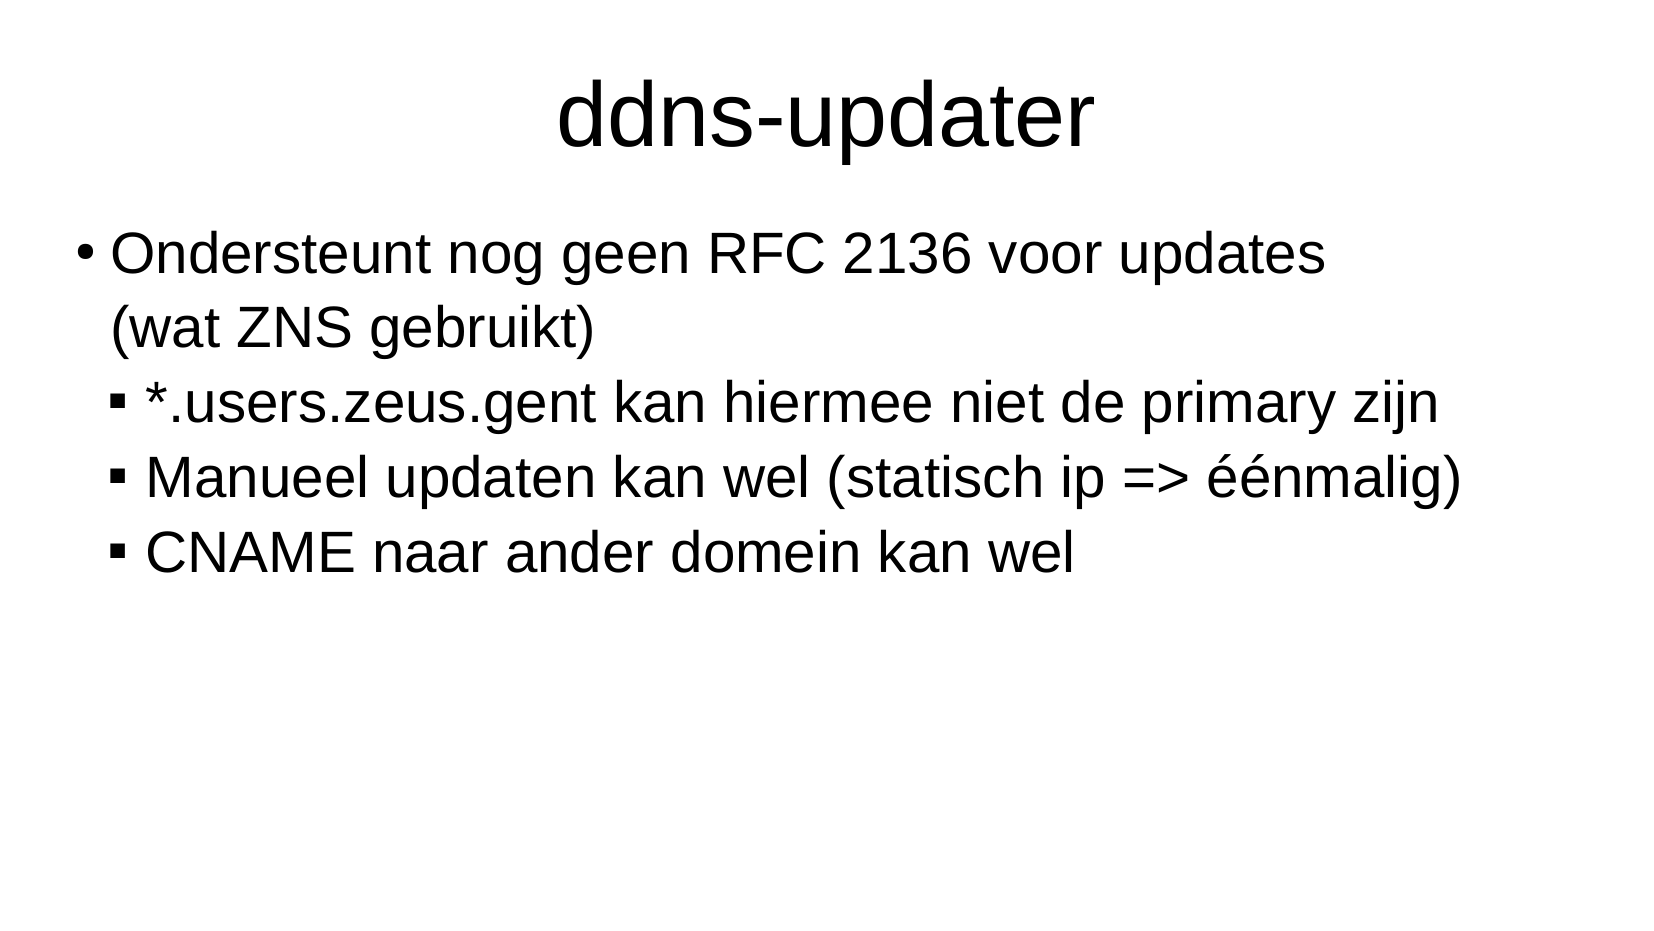

ddns-updater
# Ondersteunt nog geen RFC 2136 voor updates (wat ZNS gebruikt)
*.users.zeus.gent kan hiermee niet de primary zijn
Manueel updaten kan wel (statisch ip => éénmalig)
CNAME naar ander domein kan wel